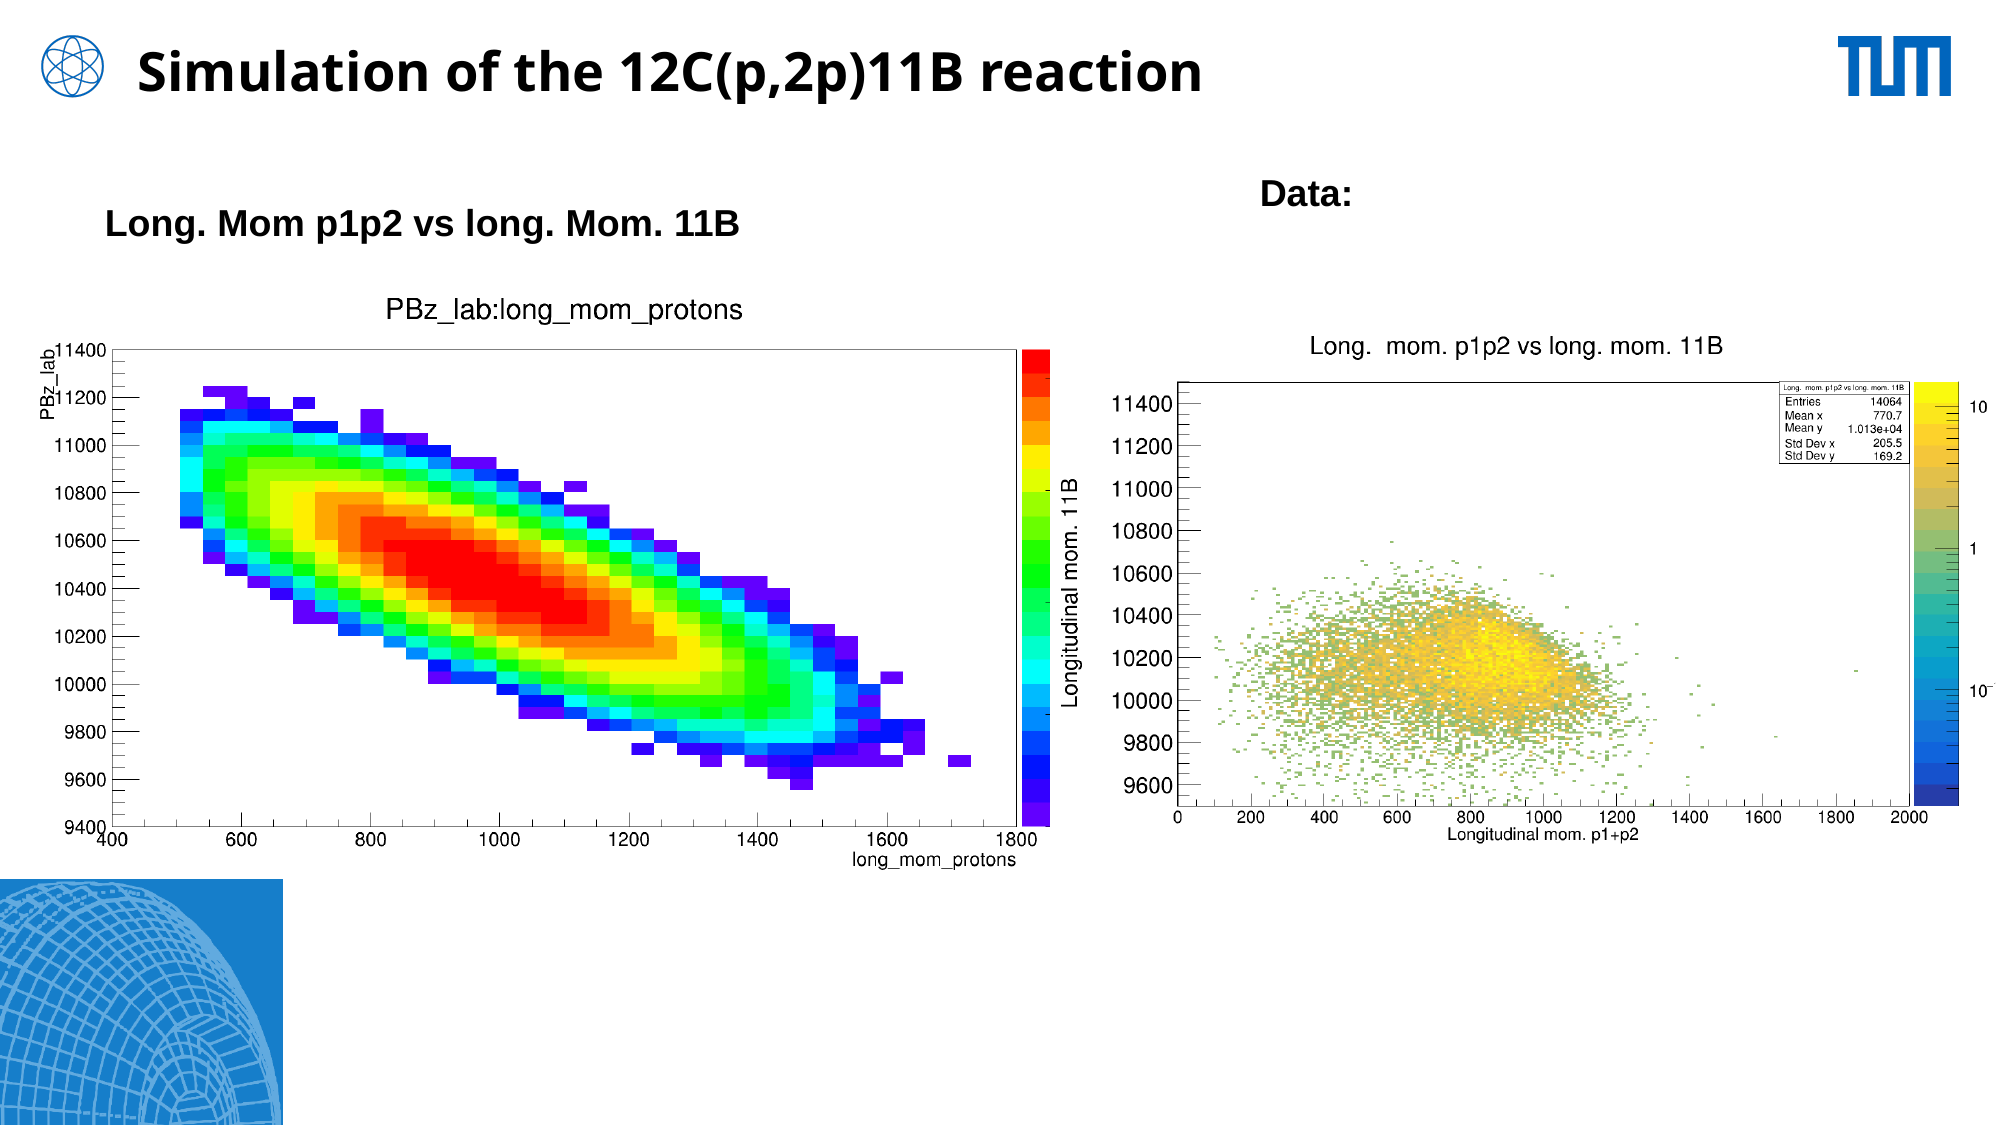

# Simulation of the 12C(p,2p)11B reaction
Data:
Long. Mom p1p2 vs long. Mom. 11B